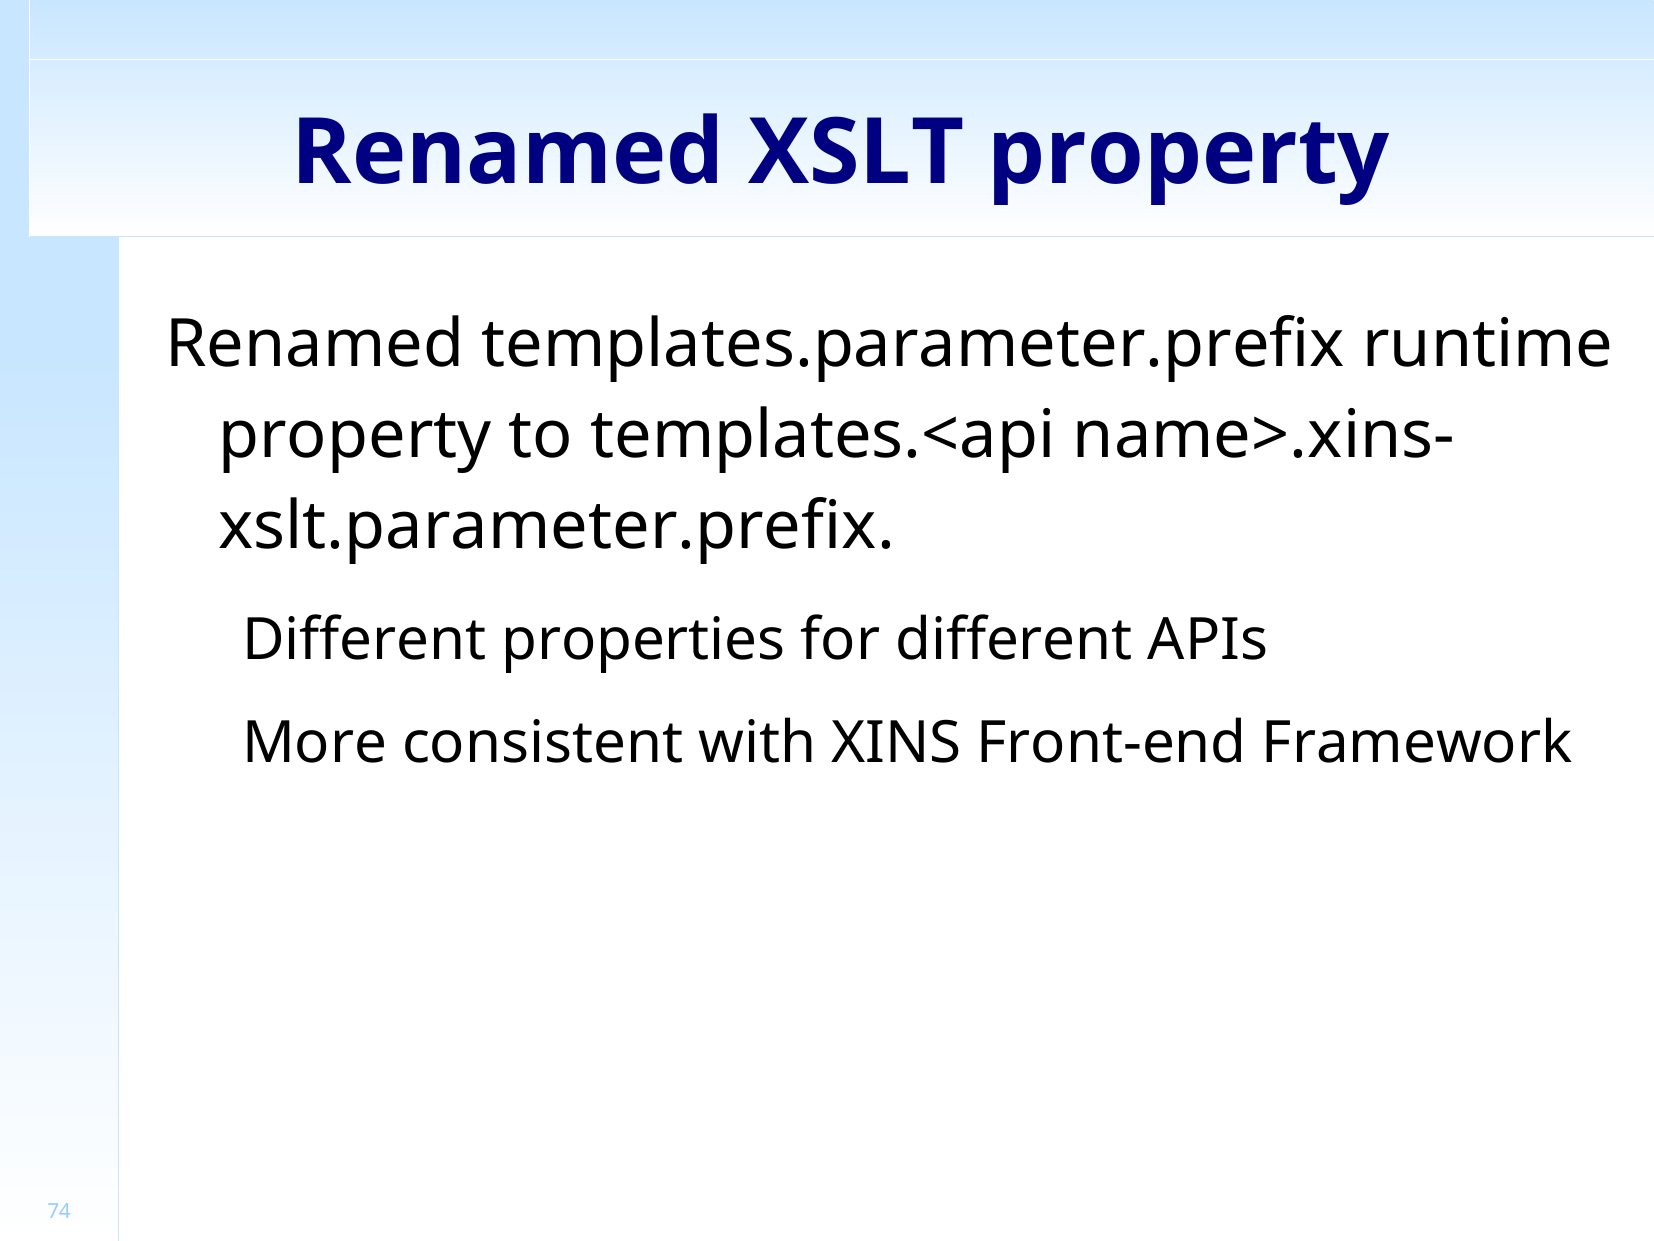

# Renamed XSLT property
Renamed templates.parameter.prefix runtime property to templates.<api name>.xins-xslt.parameter.prefix.
Different properties for different APIs
More consistent with XINS Front-end Framework